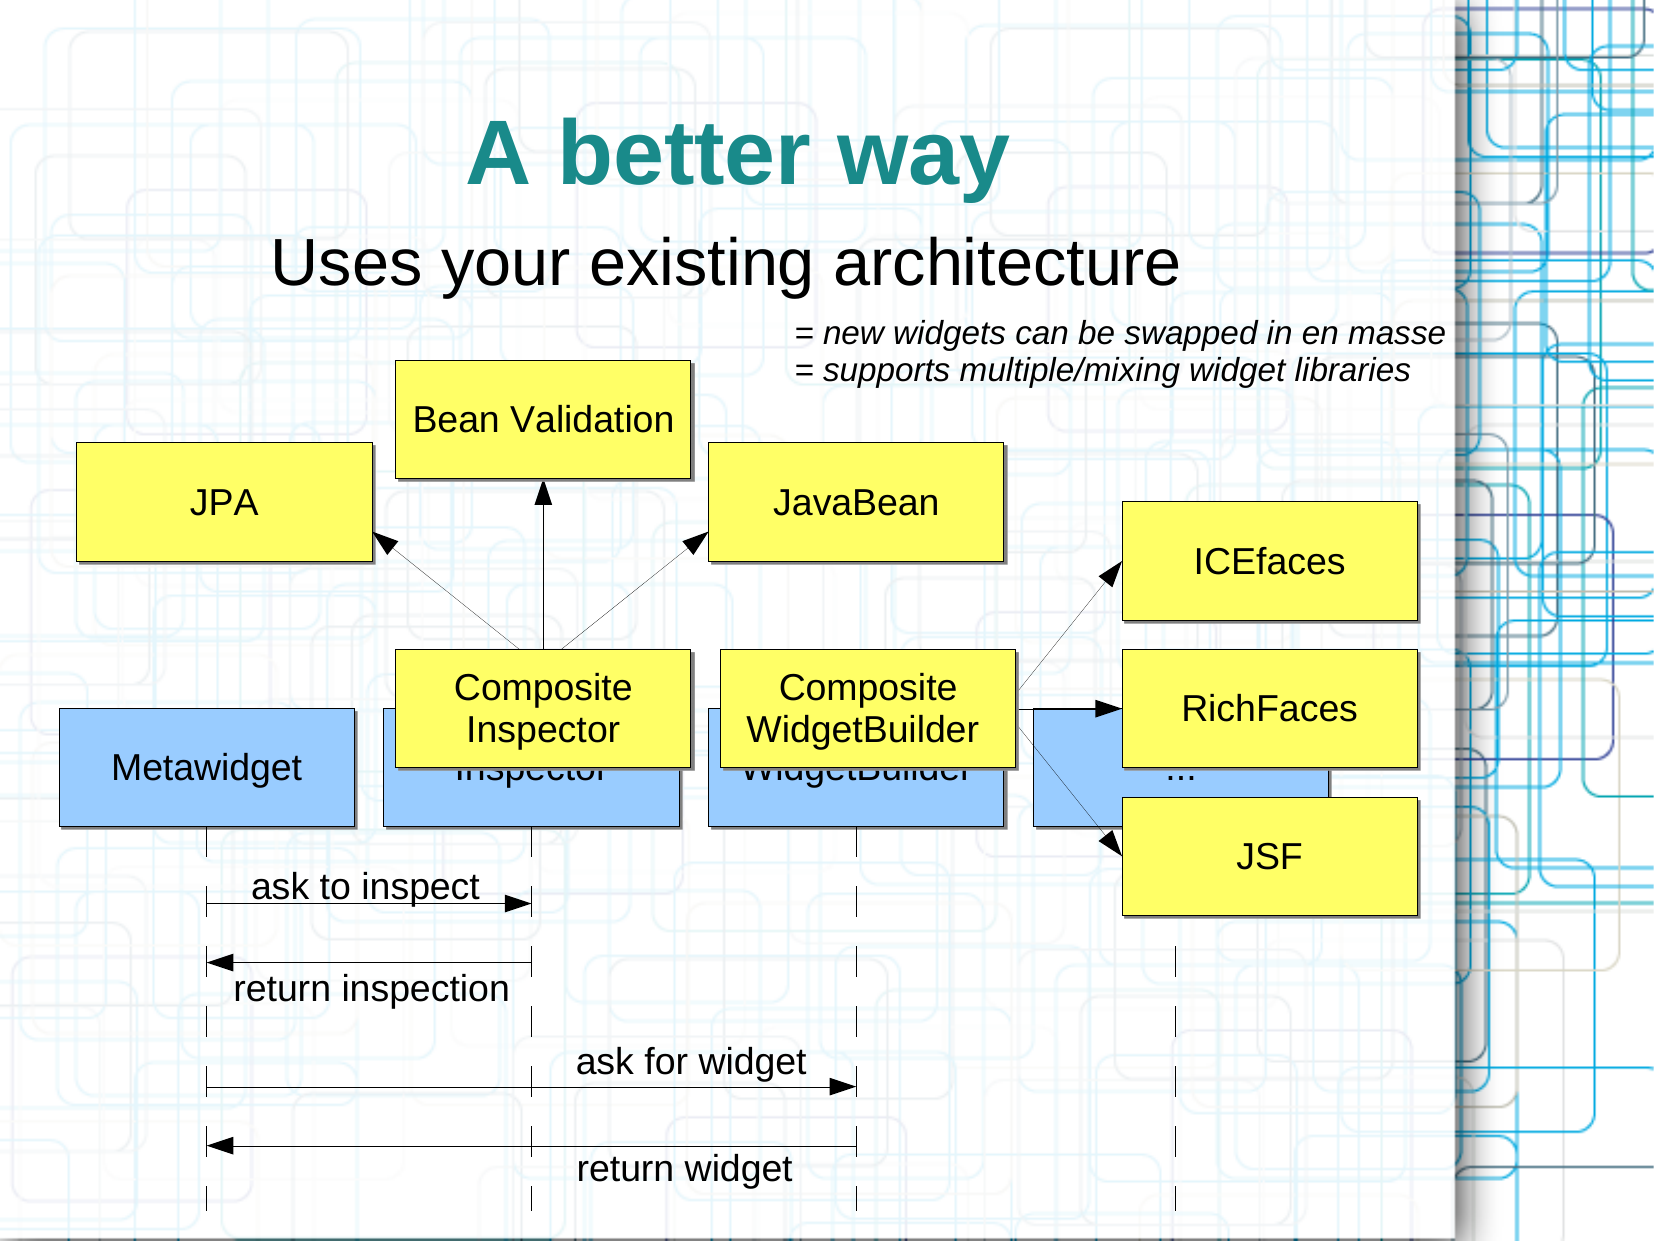

# A better way
Uses your existing architecture
= new widgets can be swapped in en masse
= supports multiple/mixing widget libraries
Bean Validation
JPA
JavaBean
ICEfaces
Composite
Inspector
Composite
WidgetBuilder
RichFaces
Metawidget
Inspector
WidgetBuilder
...
JSF
ask to inspect
return inspection
ask for widget
return widget